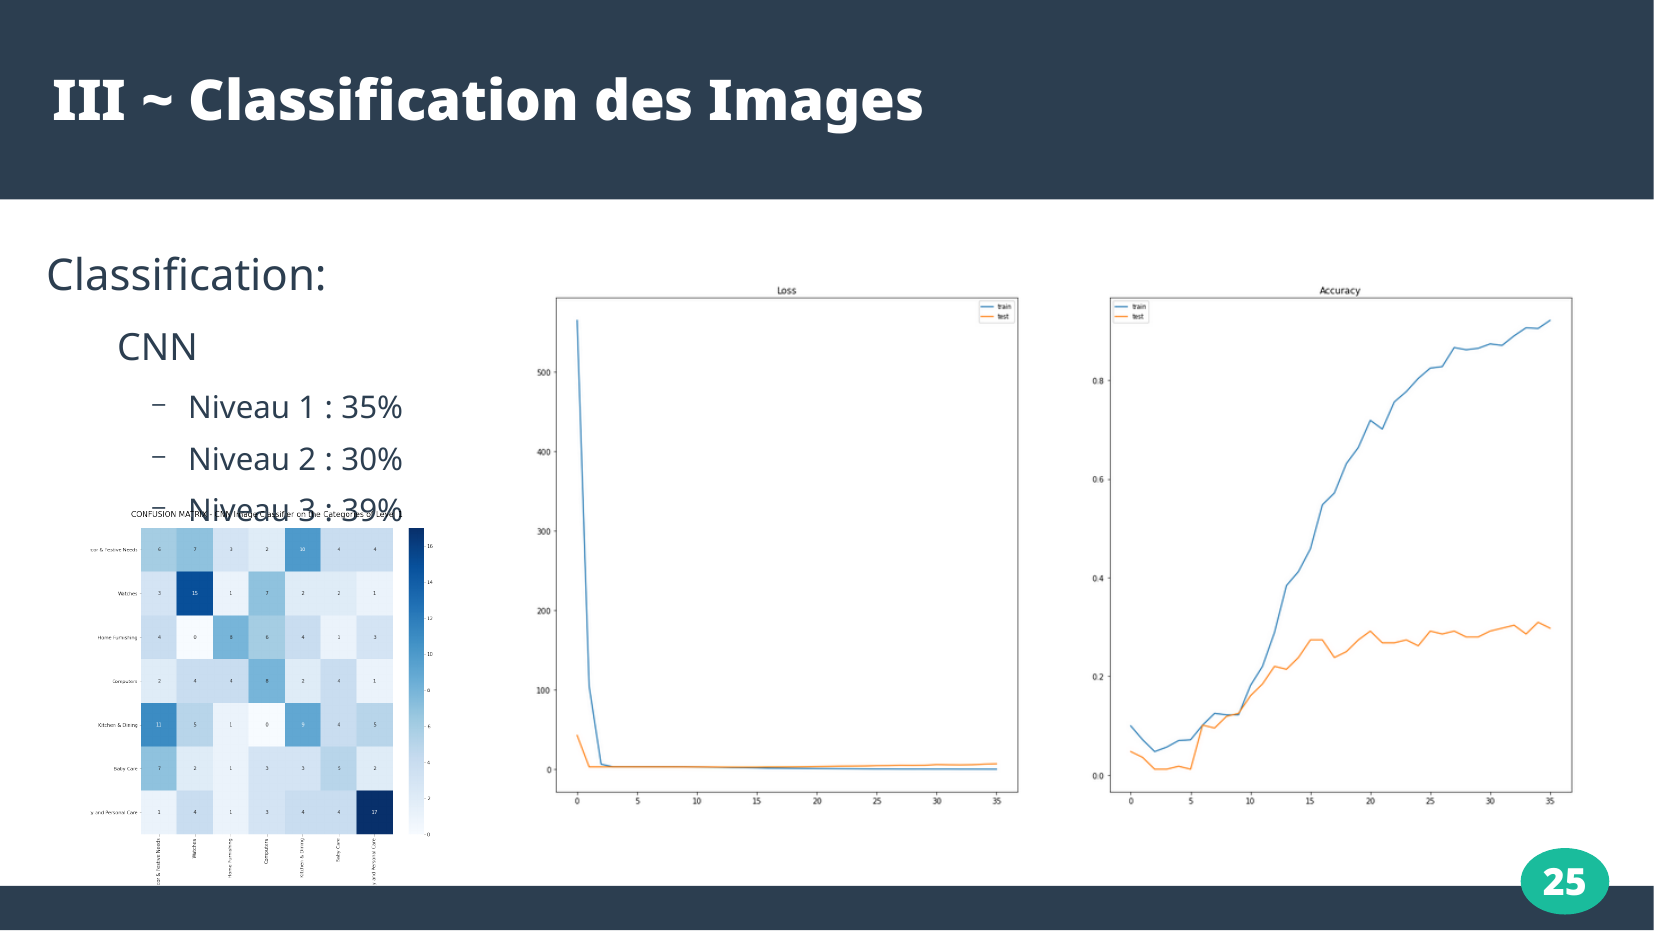

# III ~ Classification des Images
Classification:
CNN
Niveau 1 : 35%
Niveau 2 : 30%
Niveau 3 : 39%
25